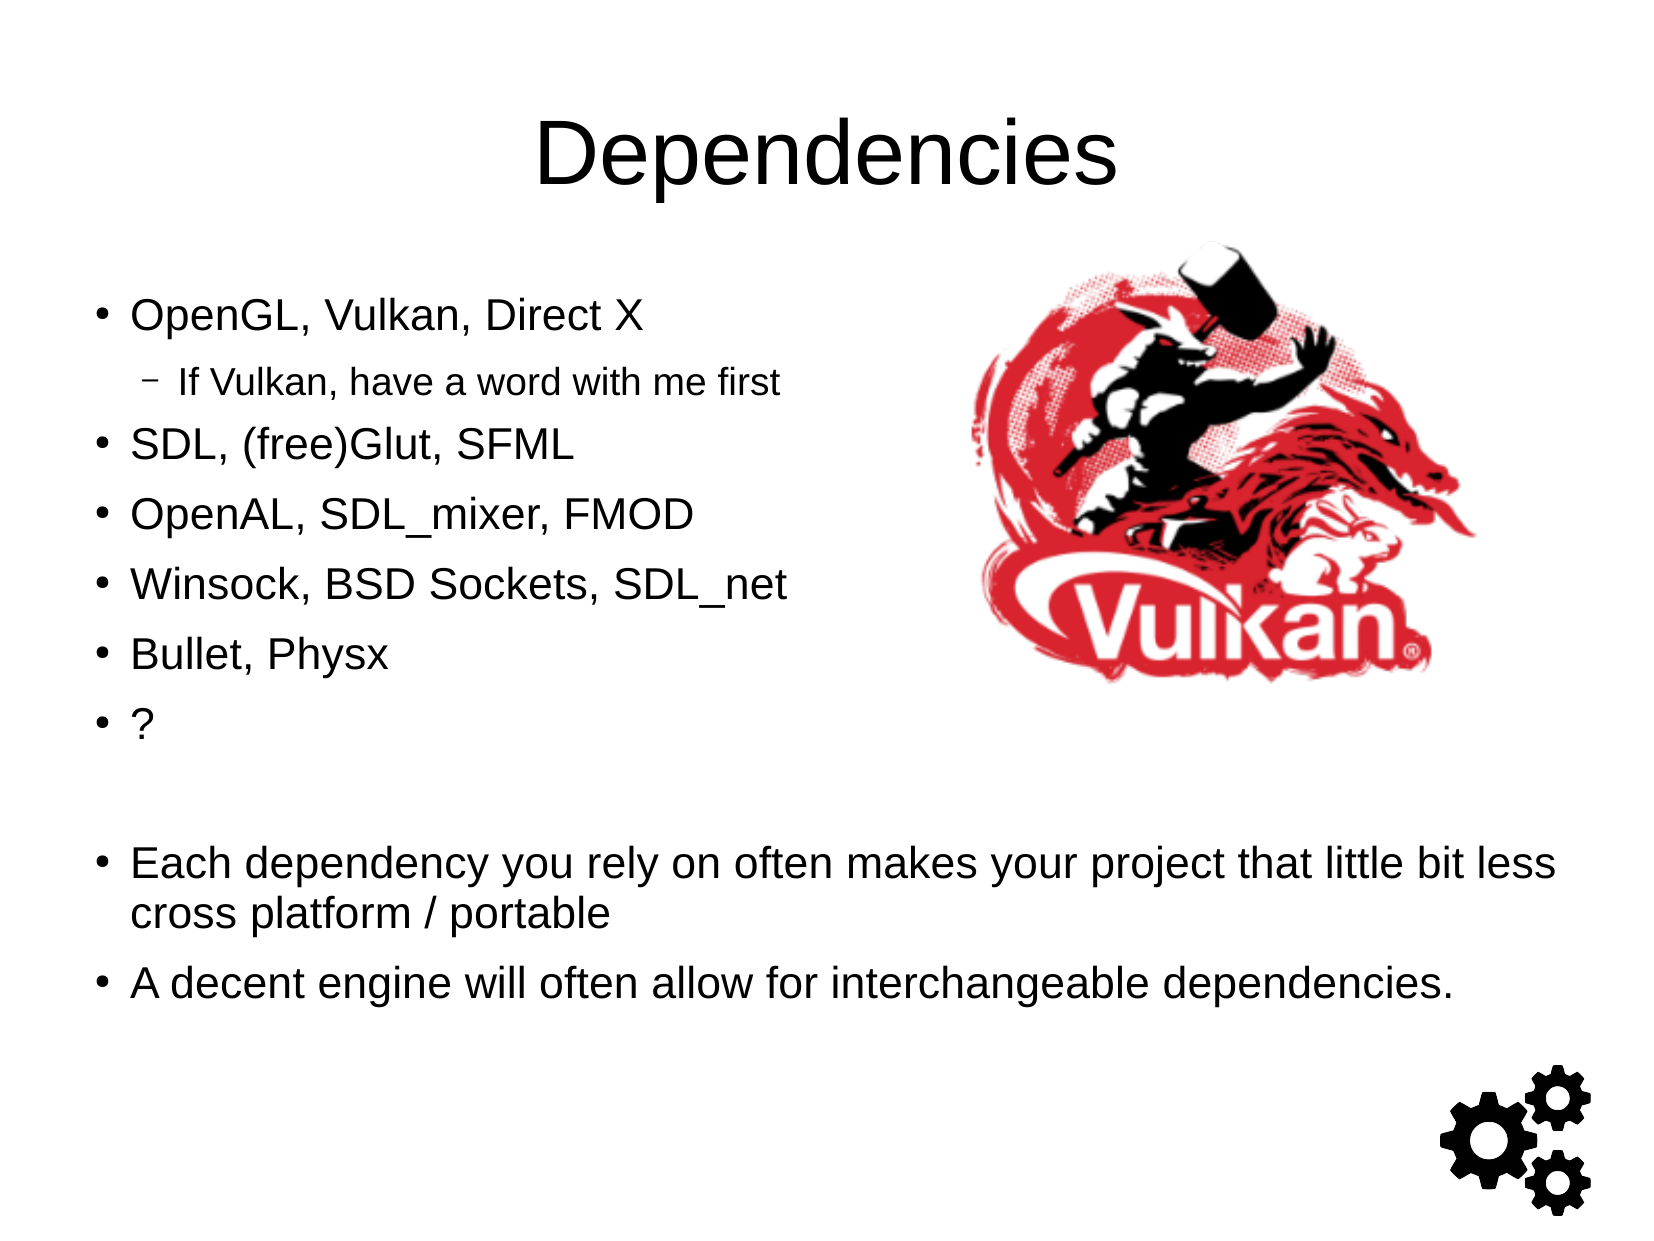

# Dependencies
OpenGL, Vulkan, Direct X
If Vulkan, have a word with me first
SDL, (free)Glut, SFML
OpenAL, SDL_mixer, FMOD
Winsock, BSD Sockets, SDL_net
Bullet, Physx
?
Each dependency you rely on often makes your project that little bit less cross platform / portable
A decent engine will often allow for interchangeable dependencies.